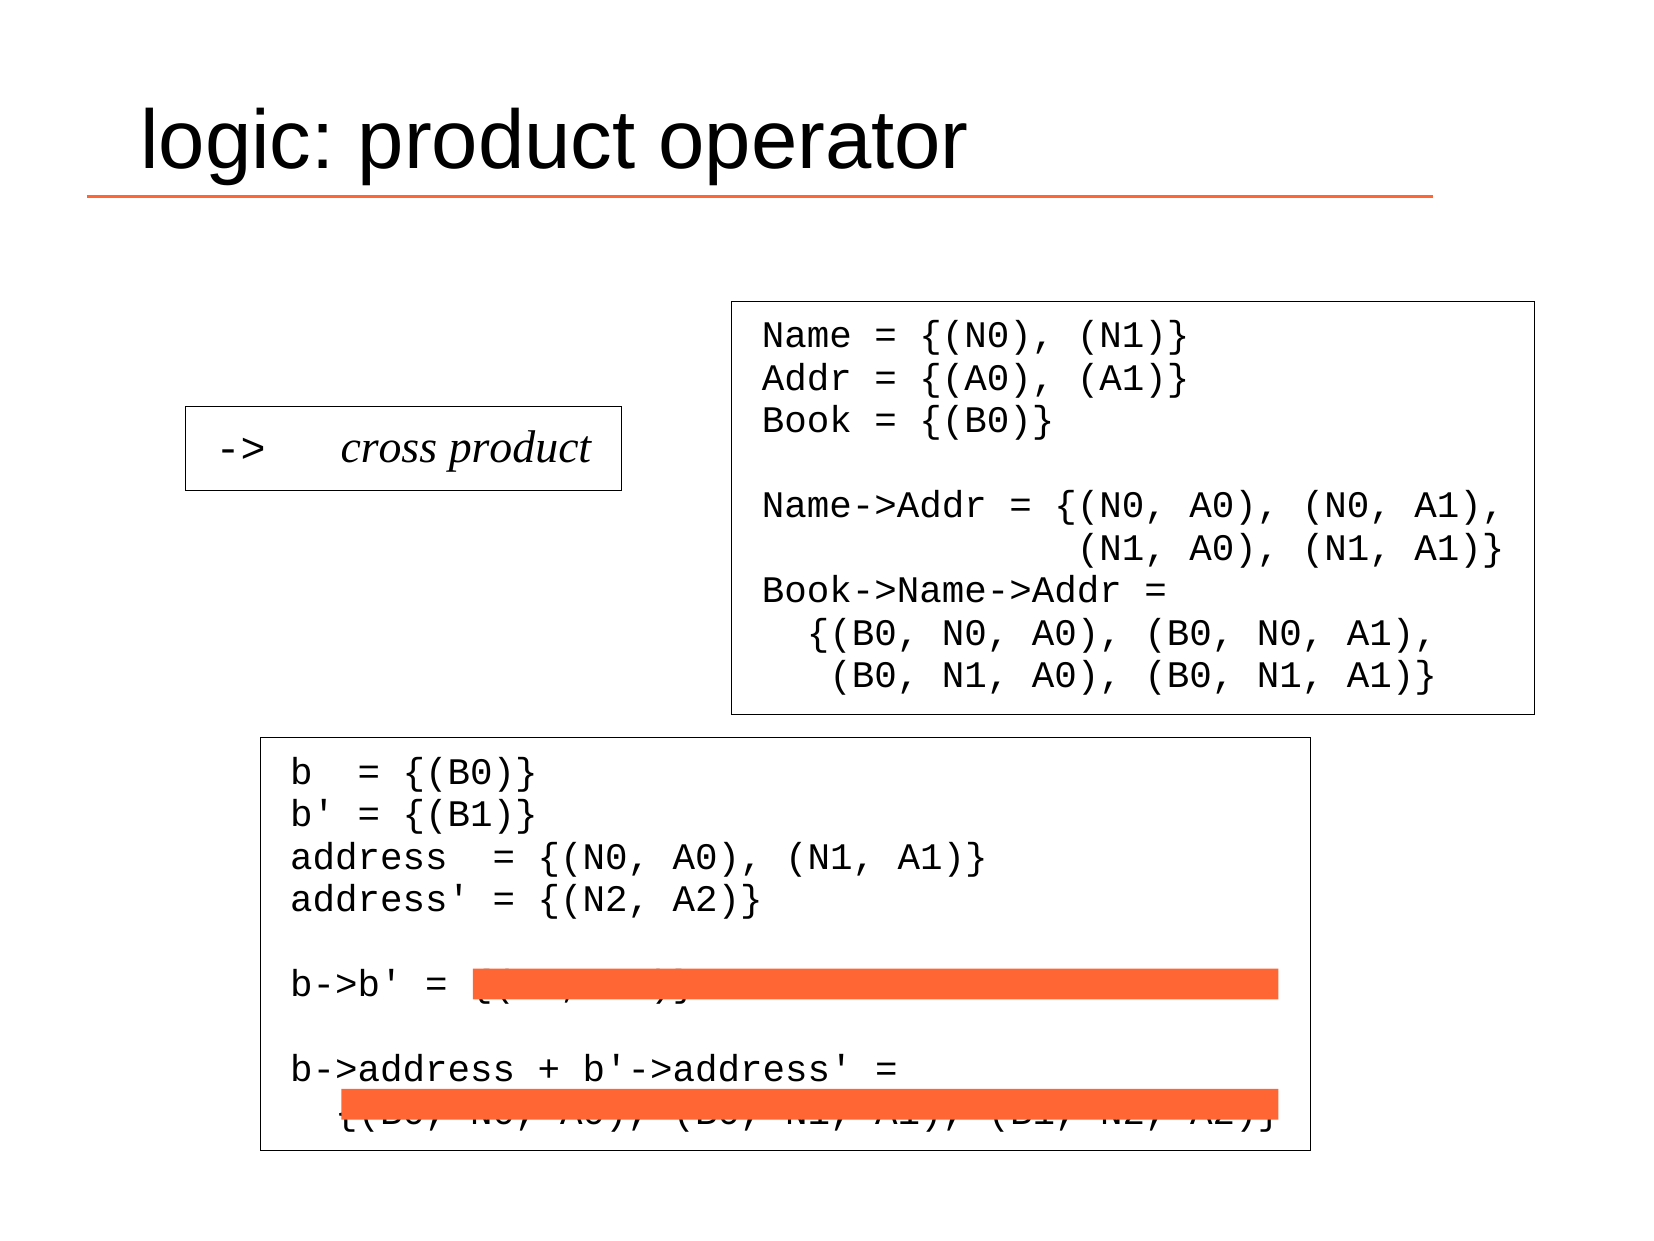

# logic: product operator
Name = {(N0), (N1)}
Addr = {(A0), (A1)}
Book = {(B0)}
Name->Addr = {(N0, A0), (N0, A1),
 (N1, A0), (N1, A1)}
Book->Name->Addr =
 {(B0, N0, A0), (B0, N0, A1),
 (B0, N1, A0), (B0, N1, A1)}
->	 cross product
b = {(B0)}
b' = {(B1)}
address = {(N0, A0), (N1, A1)}
address' = {(N2, A2)}
b->b' = {(B0, B1)}
b->address + b'->address' =
 {(B0, N0, A0), (B0, N1, A1), (B1, N2, A2)}